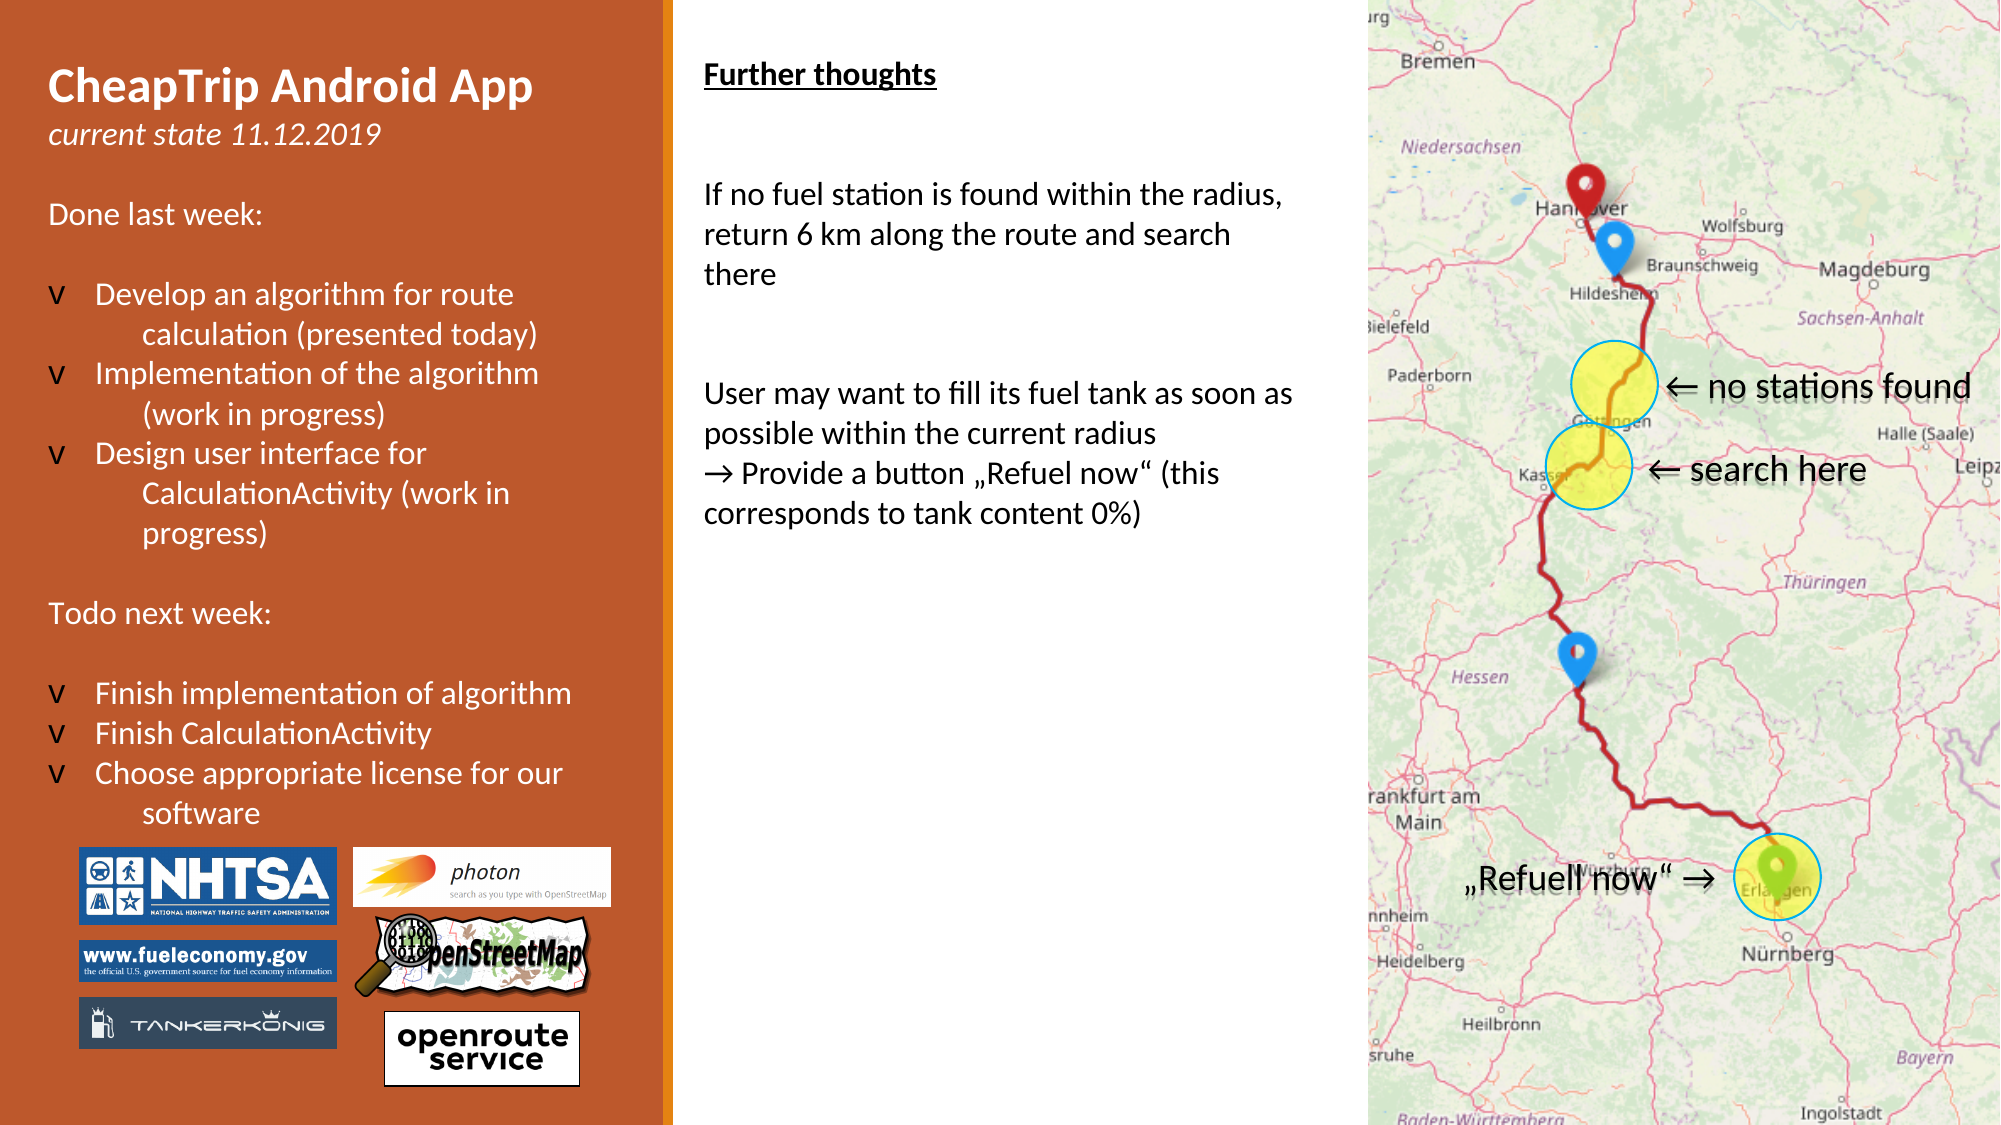

CheapTrip Android App
current state 11.12.2019
Done last week:
Develop an algorithm for route calculation (presented today)
Implementation of the algorithm (work in progress)
Design user interface for CalculationActivity (work in progress)
Todo next week:
Finish implementation of algorithm
Finish CalculationActivity
Choose appropriate license for our software
Further thoughts
If no fuel station is found within the radius, return 6 km along the route and search there
User may want to fill its fuel tank as soon as possible within the current radius
→ Provide a button „Refuel now“ (this corresponds to tank content 0%)
← no stations found
← search here
„Refuell now“ →